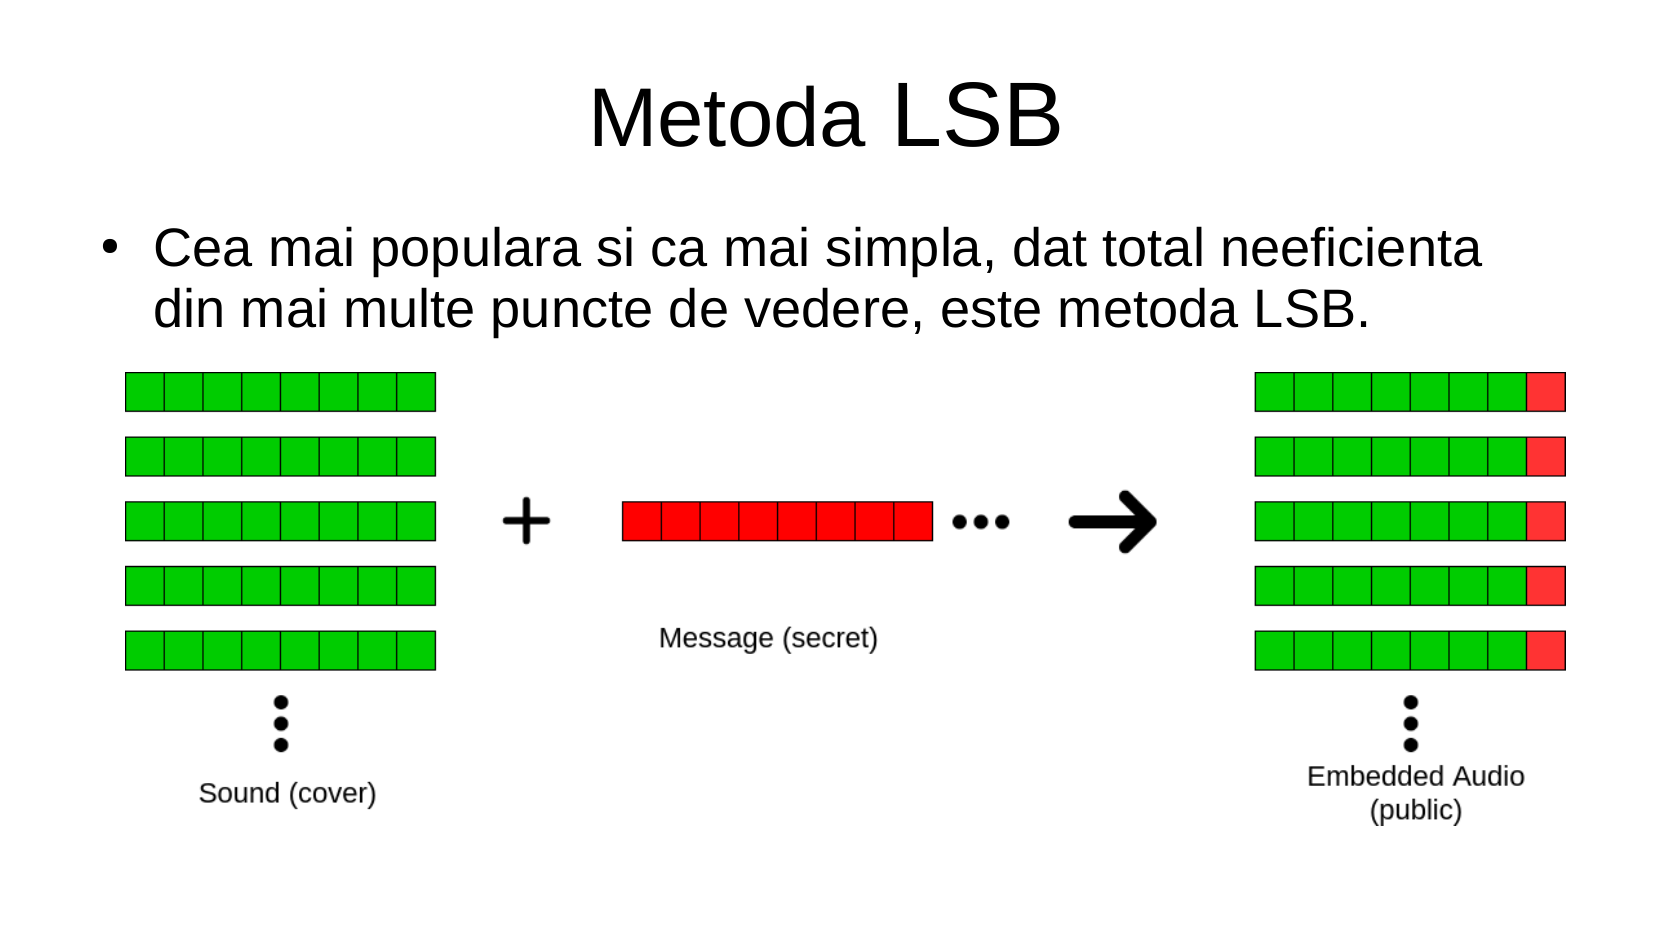

# Metoda LSB
Cea mai populara si ca mai simpla, dat total neeficienta din mai multe puncte de vedere, este metoda LSB.